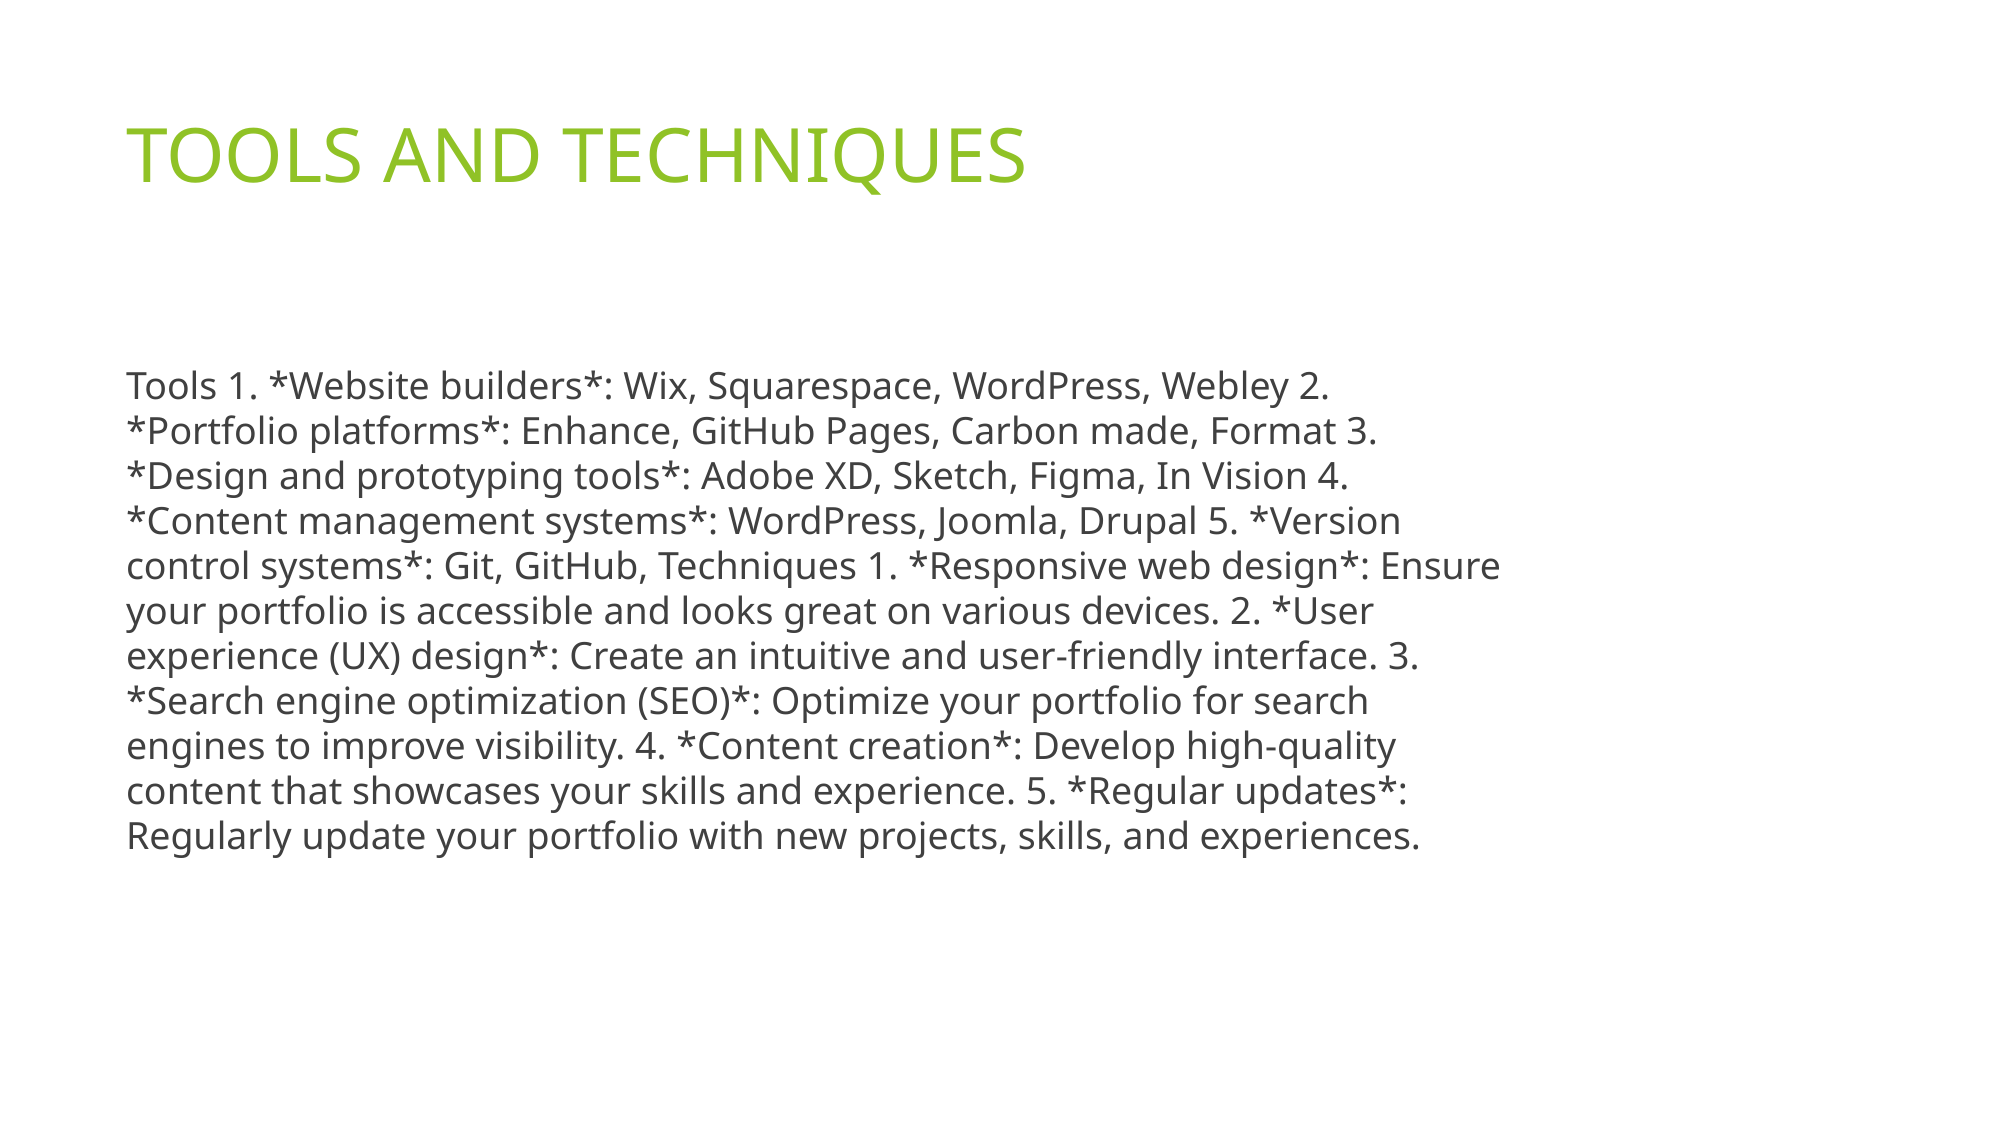

# TOOLS AND TECHNIQUES
Tools 1. *Website builders*: Wix, Squarespace, WordPress, Webley 2. *Portfolio platforms*: Enhance, GitHub Pages, Carbon made, Format 3. *Design and prototyping tools*: Adobe XD, Sketch, Figma, In Vision 4. *Content management systems*: WordPress, Joomla, Drupal 5. *Version control systems*: Git, GitHub, Techniques 1. *Responsive web design*: Ensure your portfolio is accessible and looks great on various devices. 2. *User experience (UX) design*: Create an intuitive and user-friendly interface. 3. *Search engine optimization (SEO)*: Optimize your portfolio for search engines to improve visibility. 4. *Content creation*: Develop high-quality content that showcases your skills and experience. 5. *Regular updates*: Regularly update your portfolio with new projects, skills, and experiences.